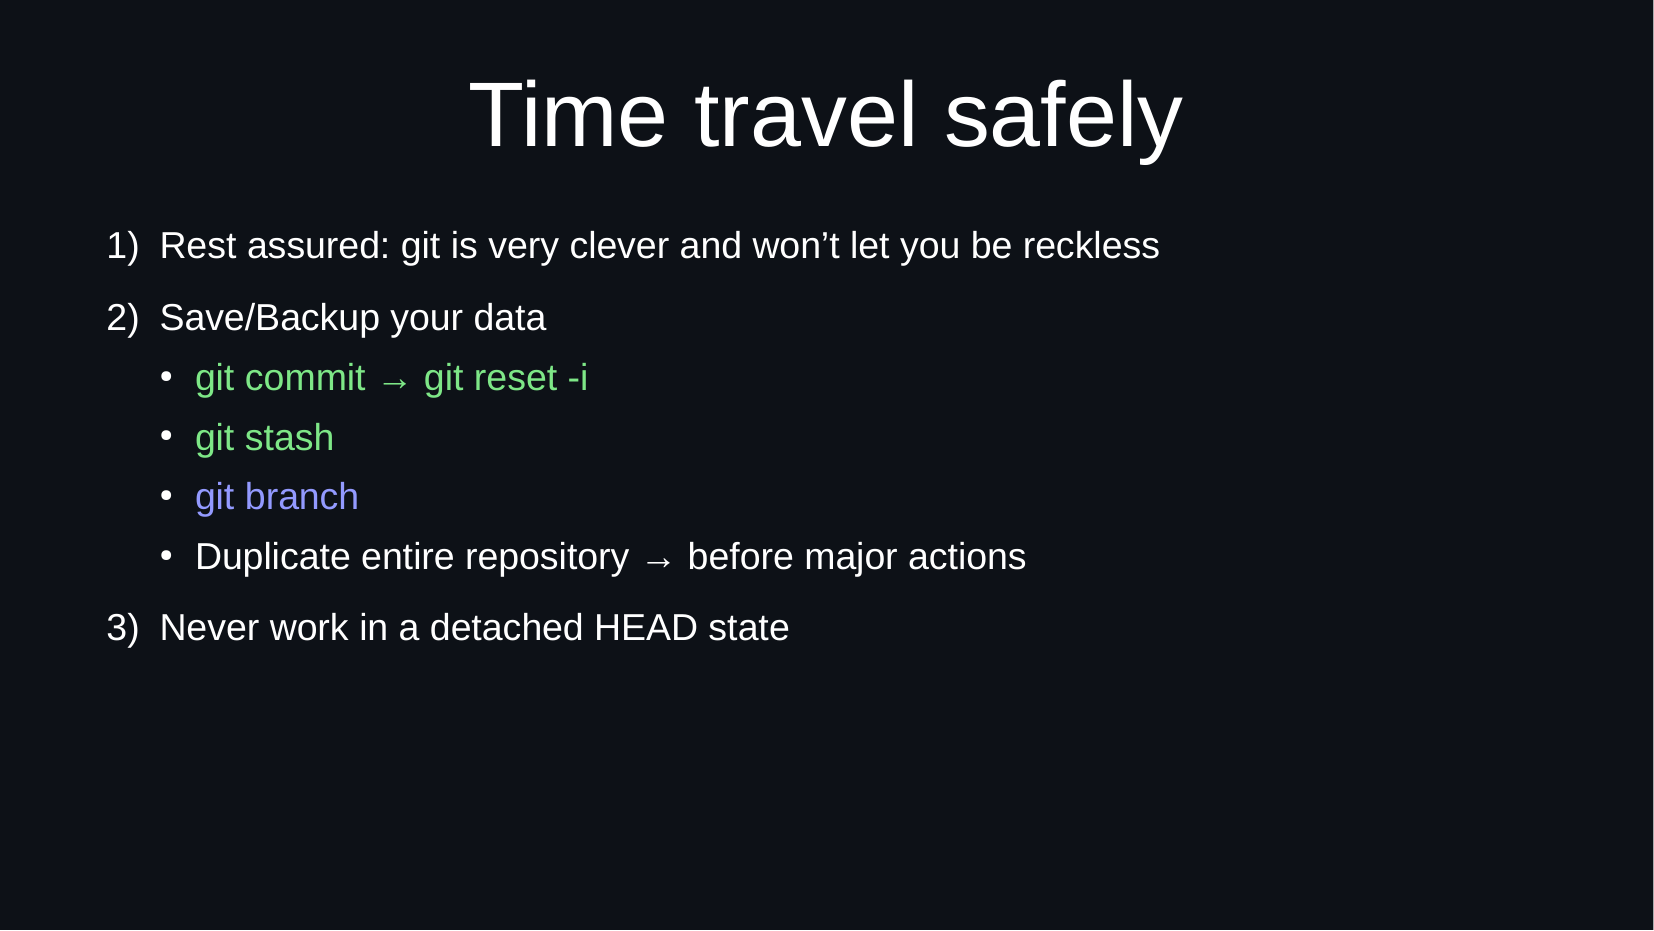

# Time travel safely
Rest assured: git is very clever and won’t let you be reckless
Save/Backup your data
git commit → git reset -i
git stash
git branch
Duplicate entire repository → before major actions
Never work in a detached HEAD state